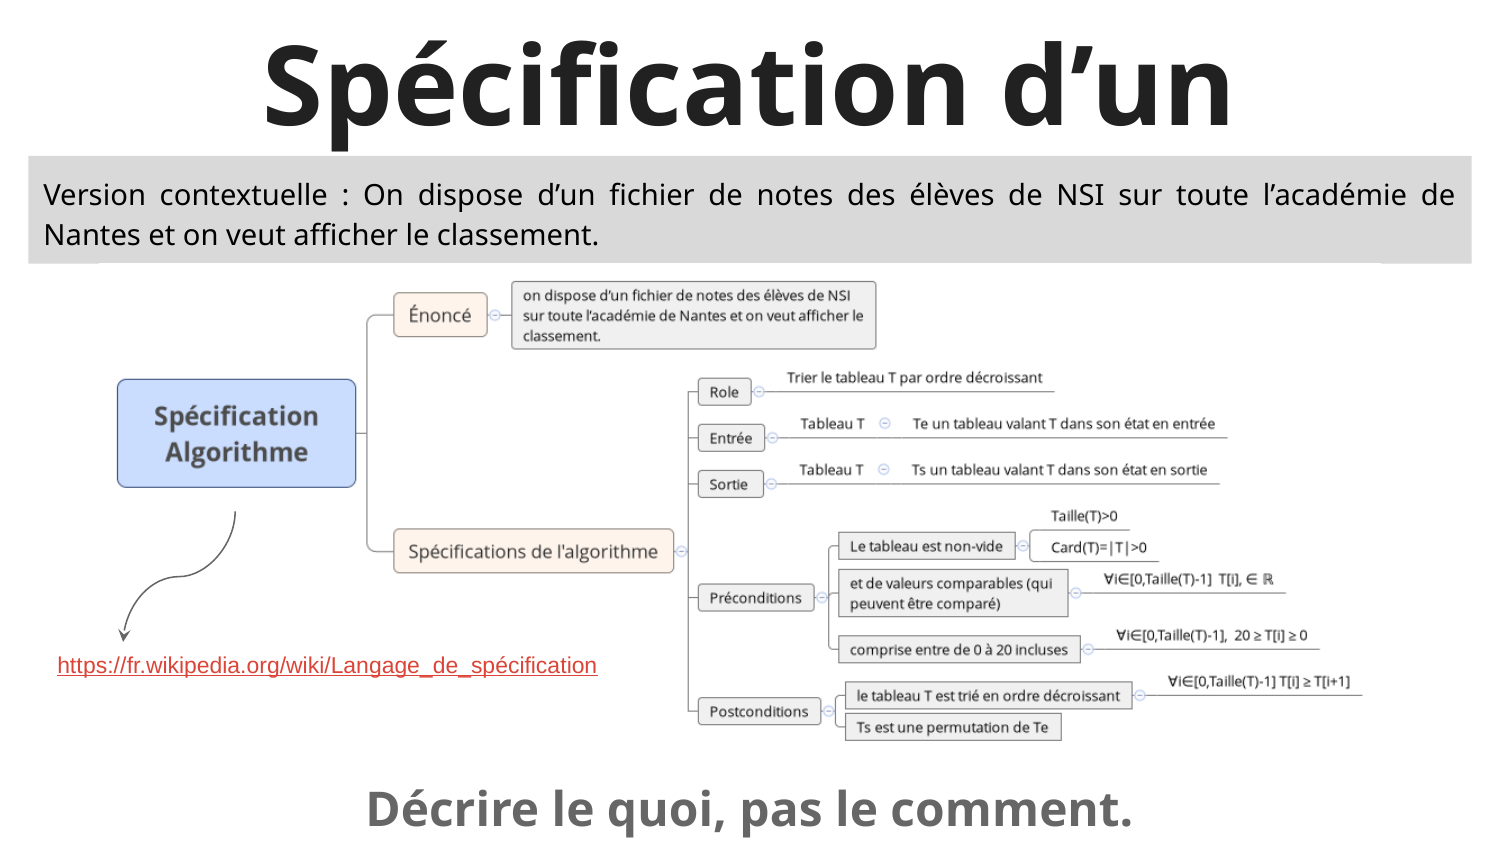

# Spécification d’un algorithme
Version contextuelle : On dispose d’un fichier de notes des élèves de NSI sur toute l’académie de Nantes et on veut afficher le classement.
https://fr.wikipedia.org/wiki/Langage_de_spécification
Décrire le quoi, pas le comment.